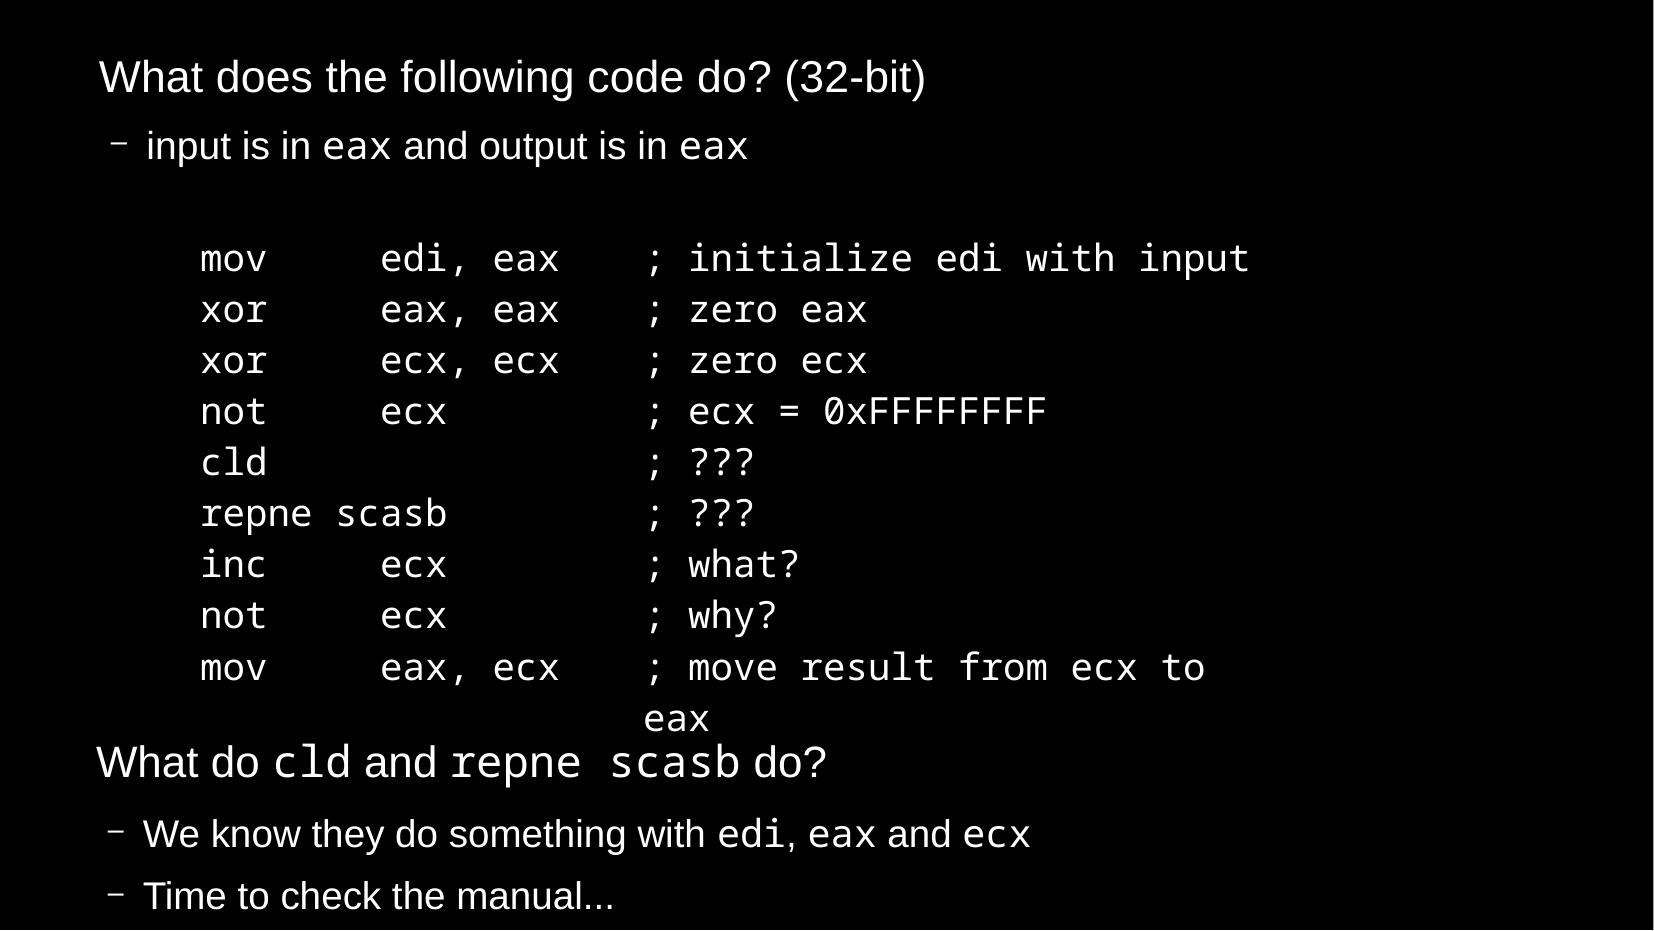

# What does the following code do? (32-bit)
input is in eax and output is in eax
mov edi, eax
xor eax, eax
xor ecx, ecx
not ecx
cld
repne scasb
inc ecx
not ecx
mov eax, ecx
; initialize edi with input
; zero eax
; zero ecx
; ecx = 0xFFFFFFFF
; ???
; ???
; what?
; why?
; move result from ecx to eax
What do cld and repne scasb do?
We know they do something with edi, eax and ecx
Time to check the manual...